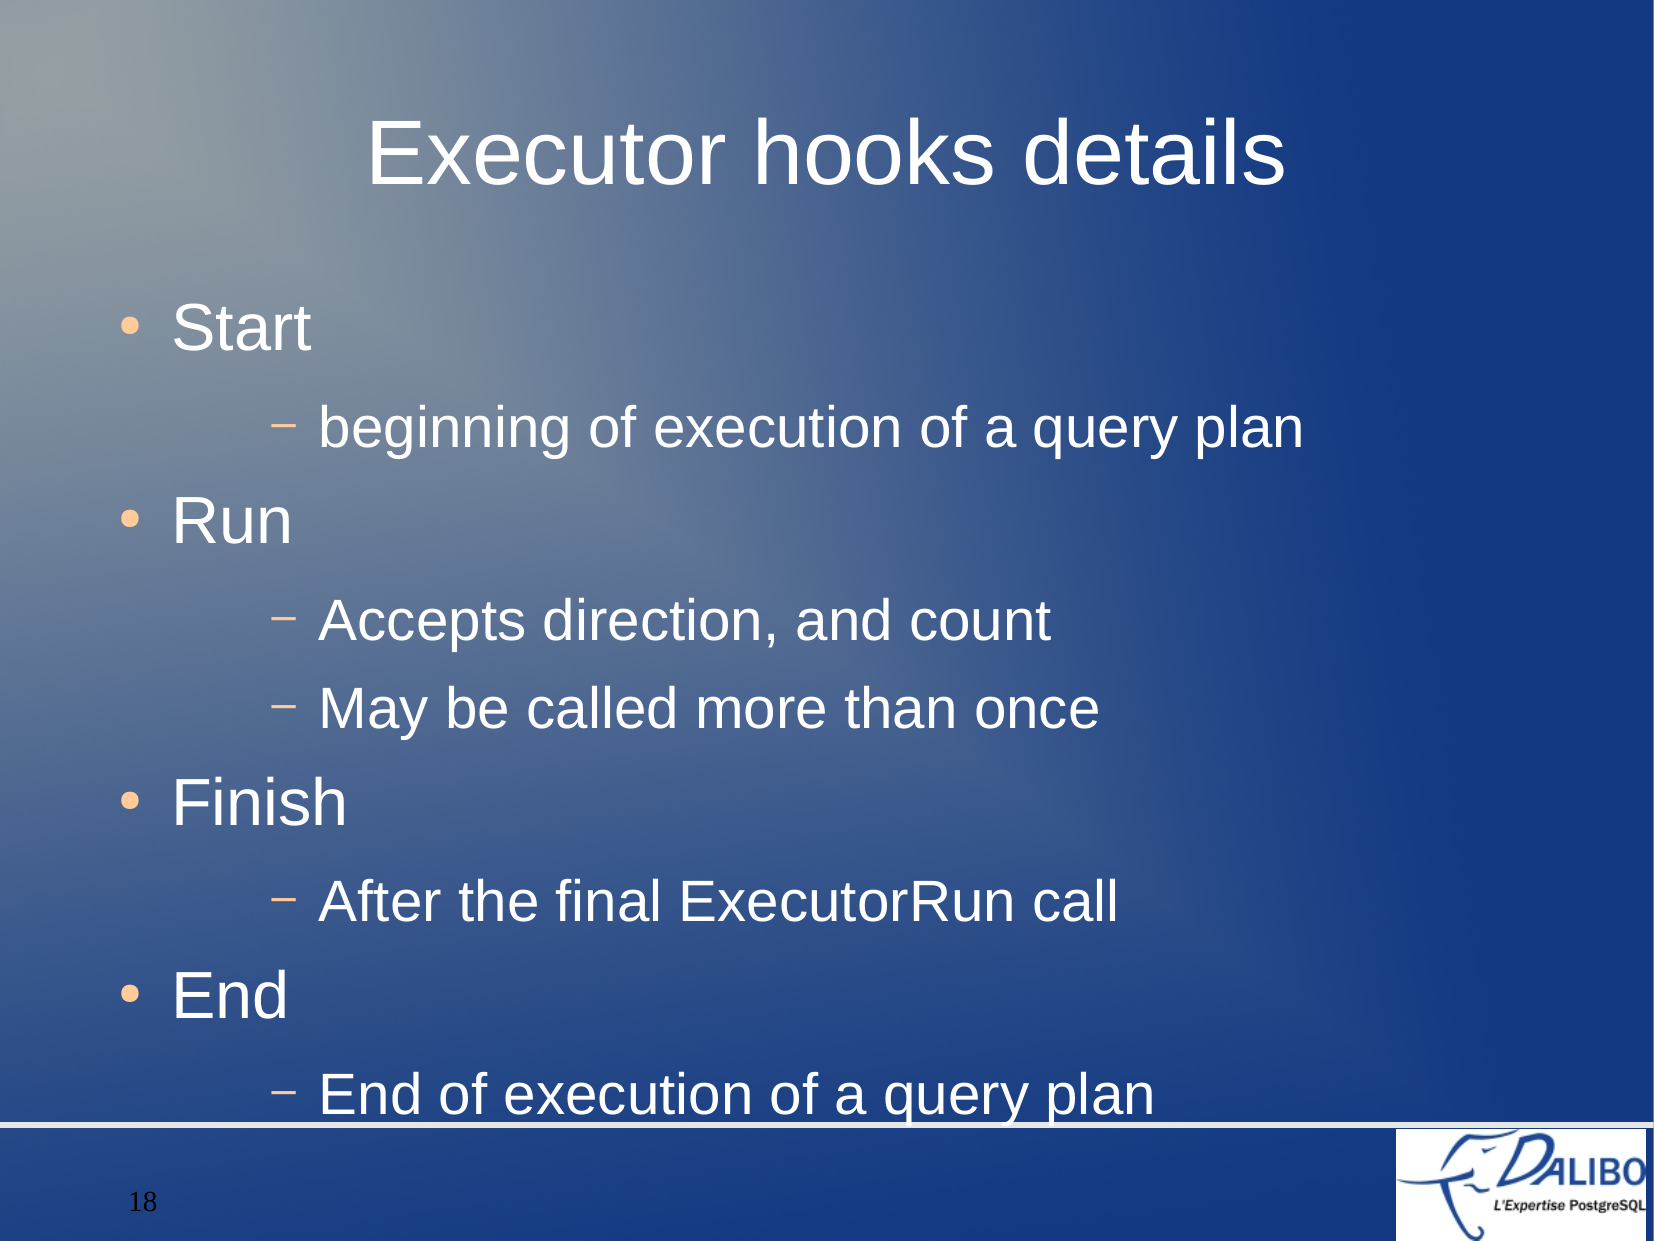

# Executor hooks details
Start
beginning of execution of a query plan
Run
Accepts direction, and count
May be called more than once
Finish
After the final ExecutorRun call
End
End of execution of a query plan